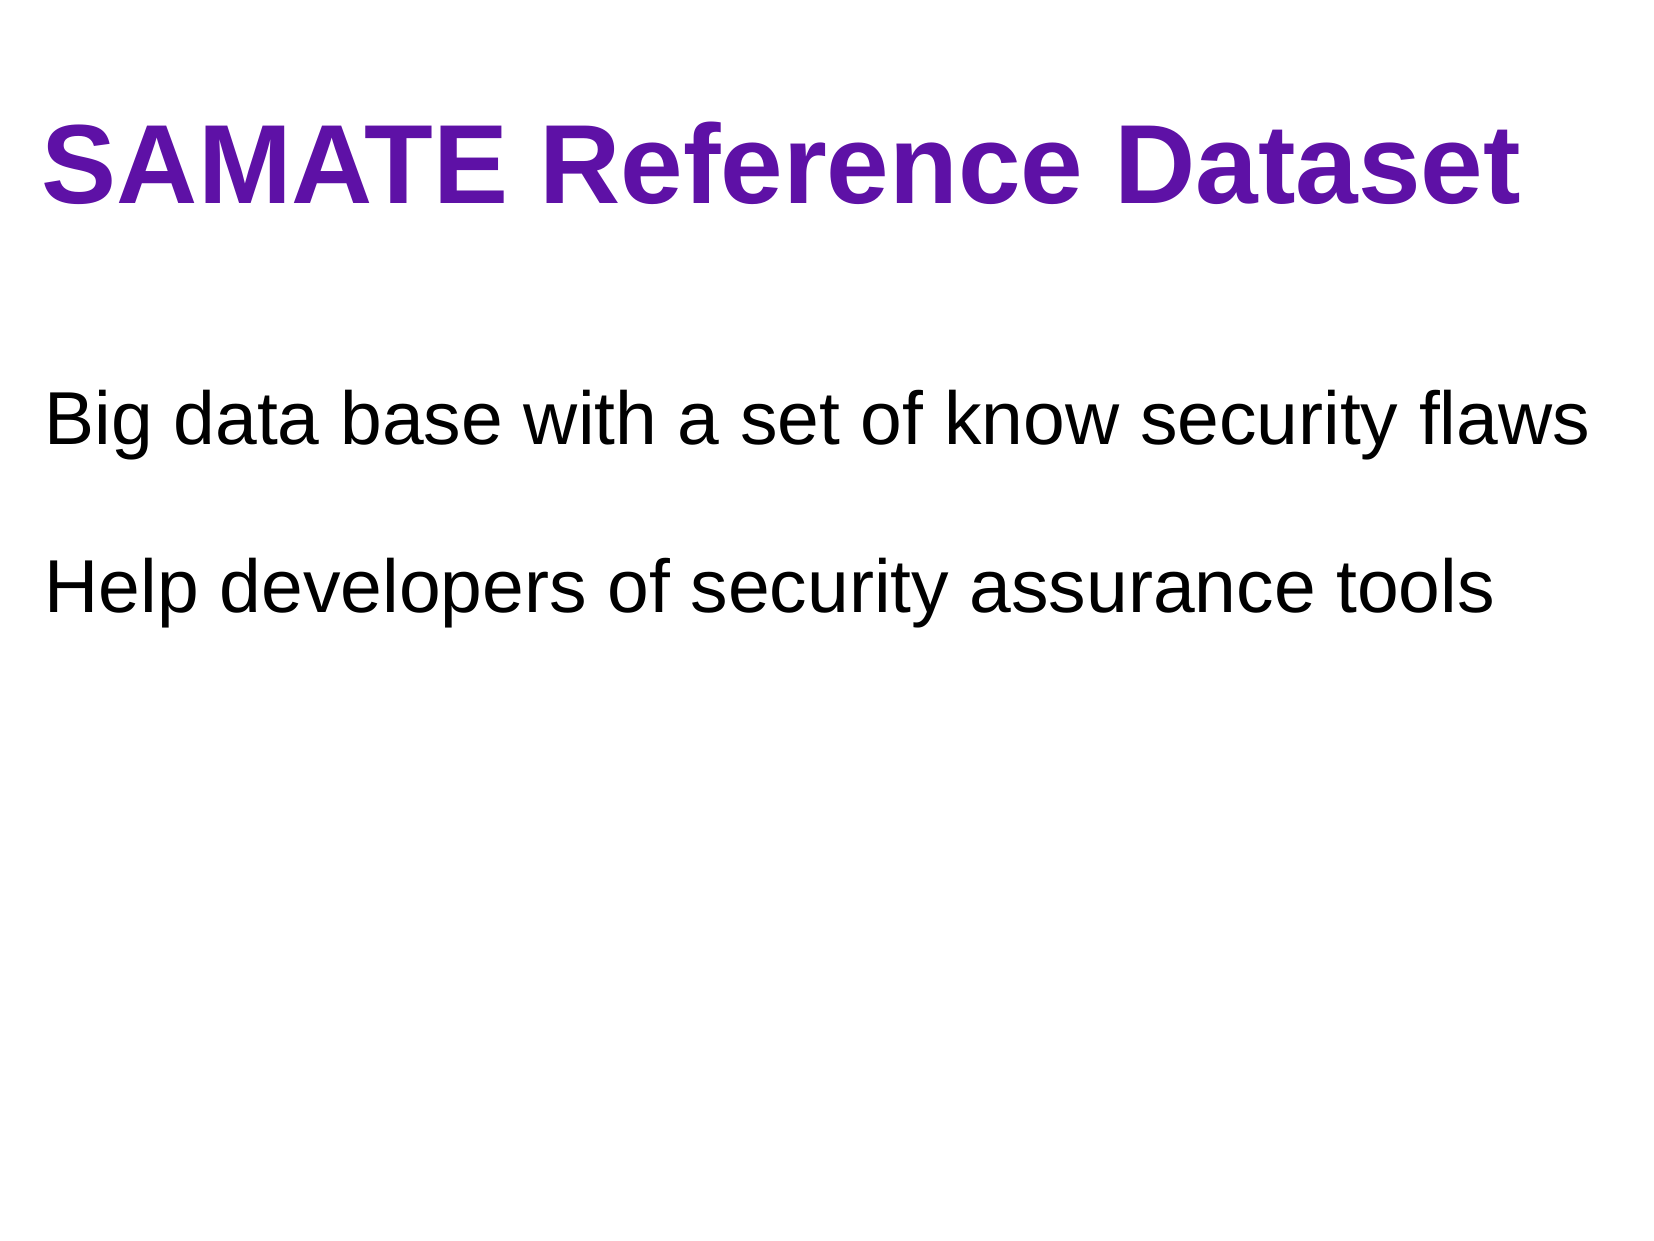

# SAMATE Reference Dataset
Big data base with a set of know security flaws
Help developers of security assurance tools